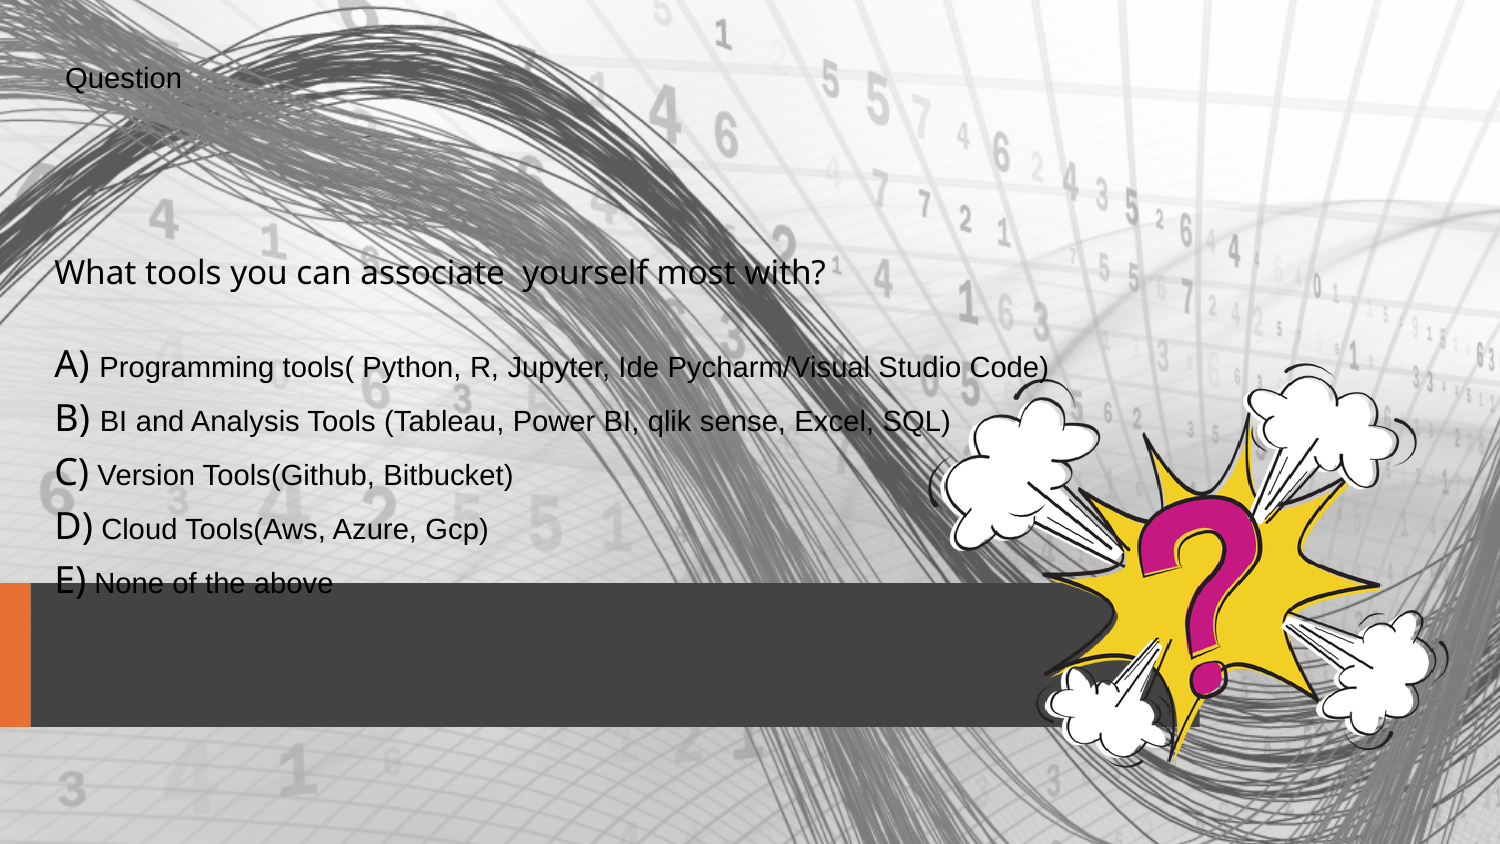

# Question
What tools you can associate yourself most with?
A) Programming tools( Python, R, Jupyter, Ide Pycharm/Visual Studio Code)
B) BI and Analysis Tools (Tableau, Power BI, qlik sense, Excel, SQL)
C) Version Tools(Github, Bitbucket)
D) Cloud Tools(Aws, Azure, Gcp)
E) None of the above